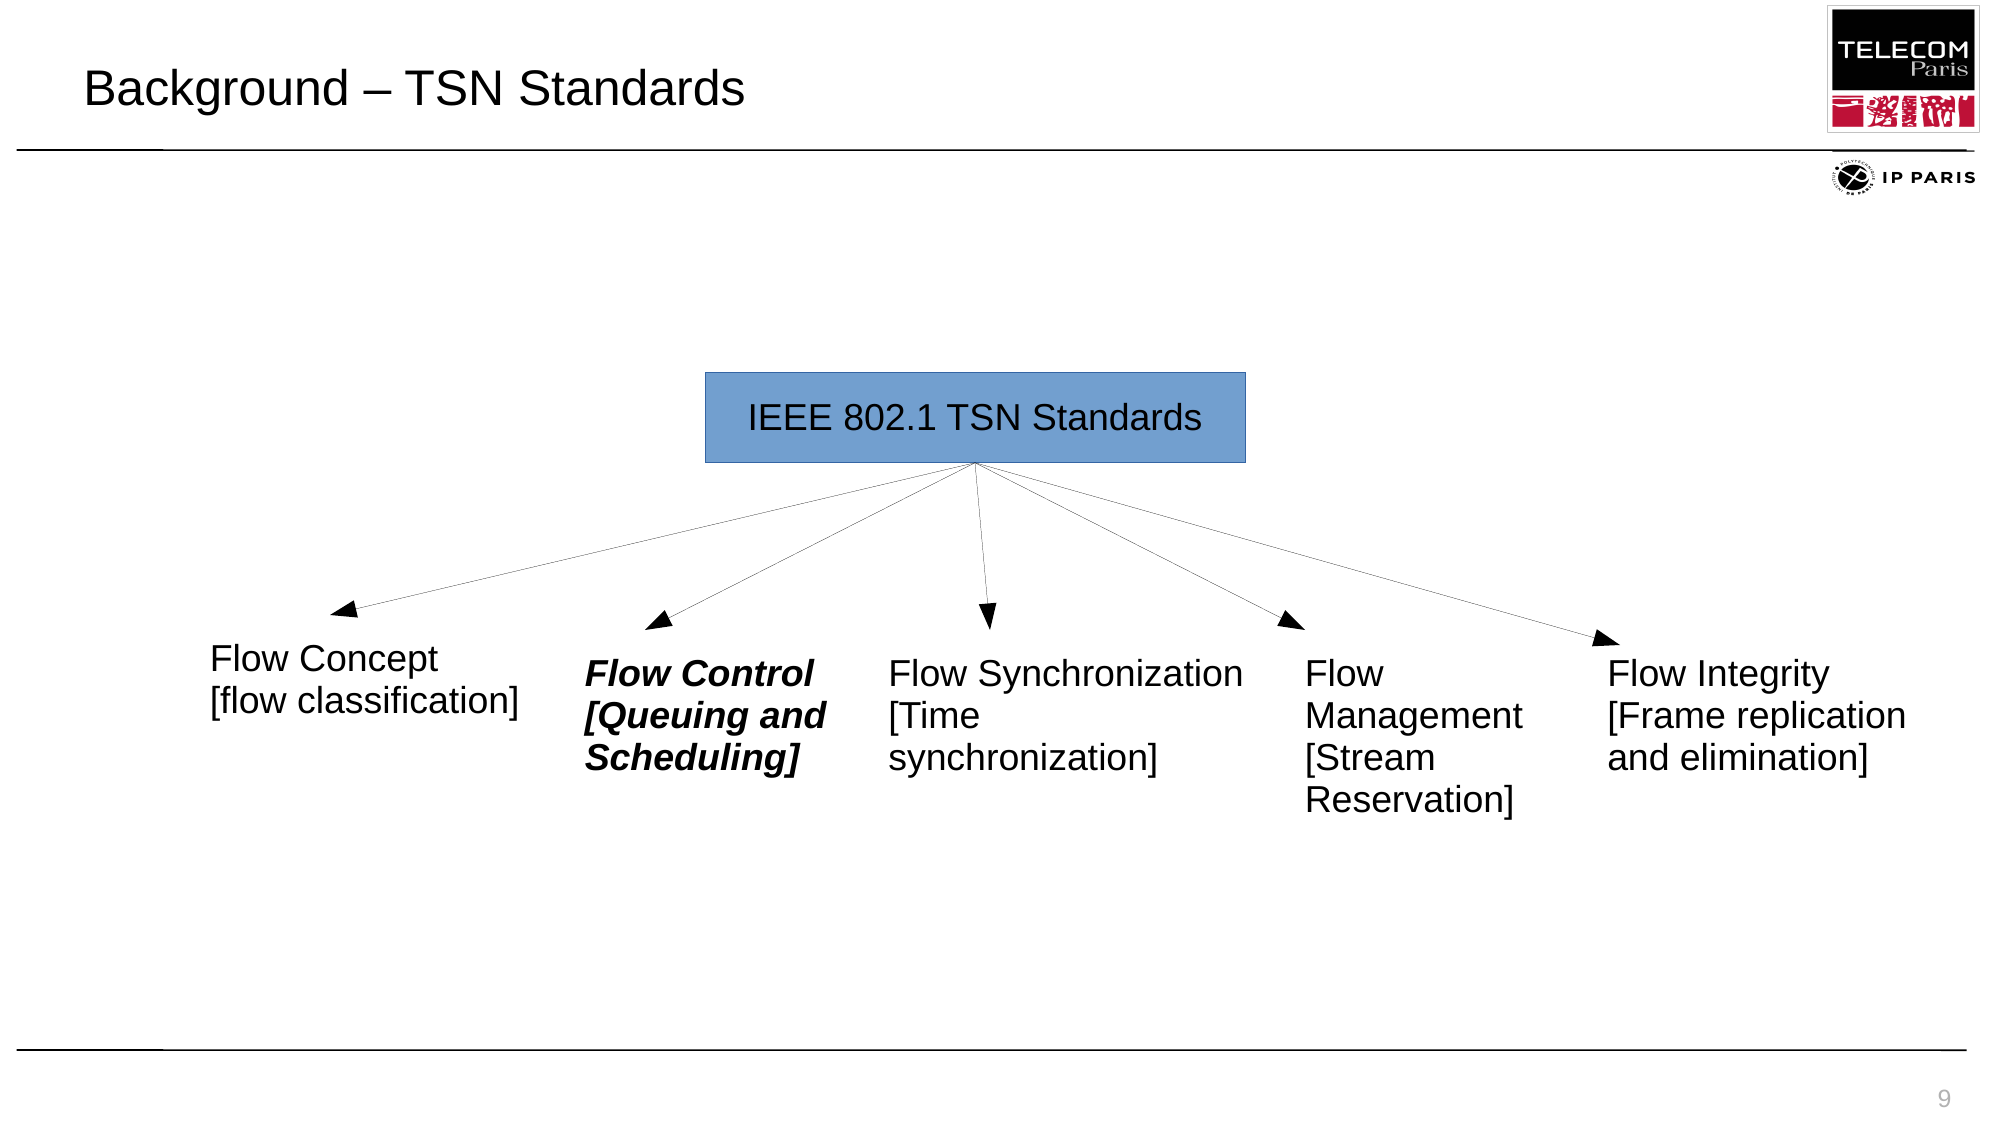

# Background – TSN Standards
IEEE 802.1 TSN Standards
Flow Concept
[flow classification]
Flow Control
[Queuing and Scheduling]
Flow Synchronization
[Time synchronization]
Flow Management
[Stream Reservation]
Flow Integrity
[Frame replication
and elimination]
Screens
Actual Stage